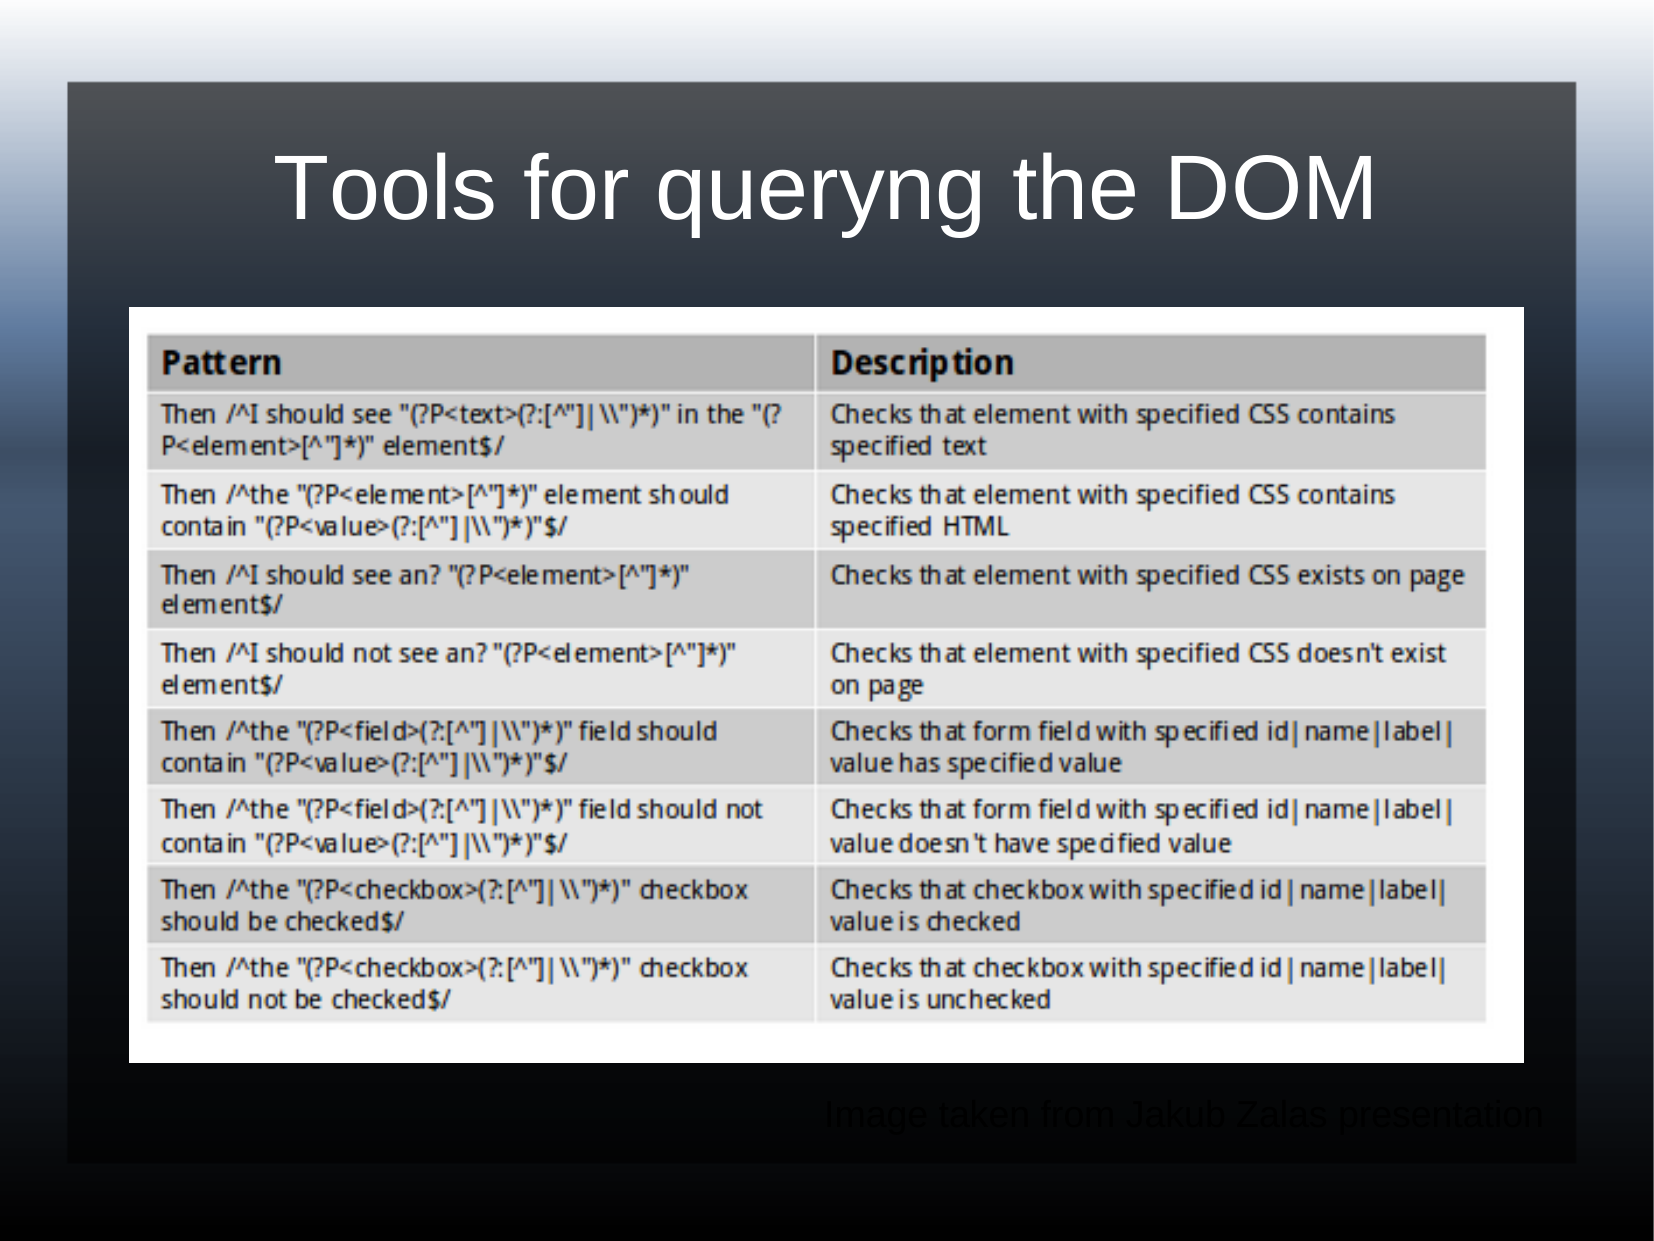

# Tools for queryng the DOM
Image taken from Jakub Zalas presentation